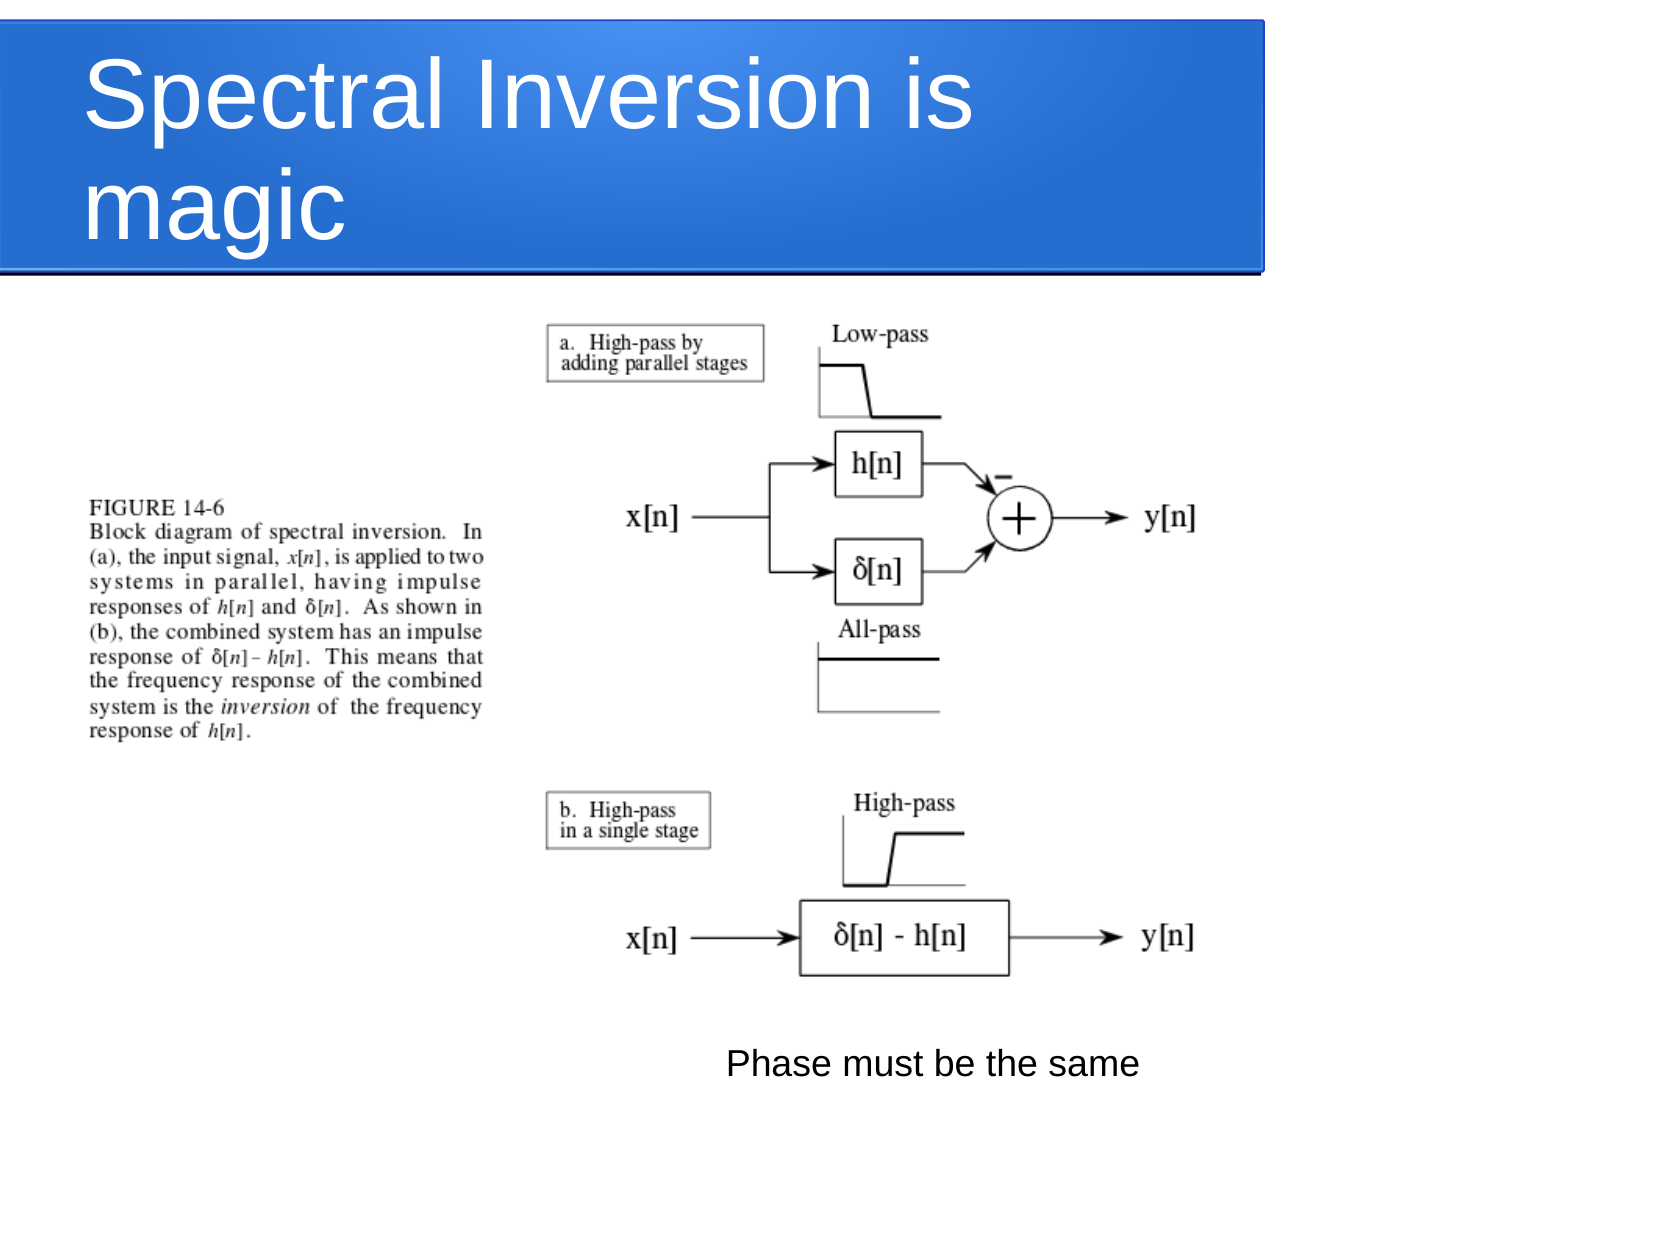

# Spectral Inversion is magic
Phase must be the same